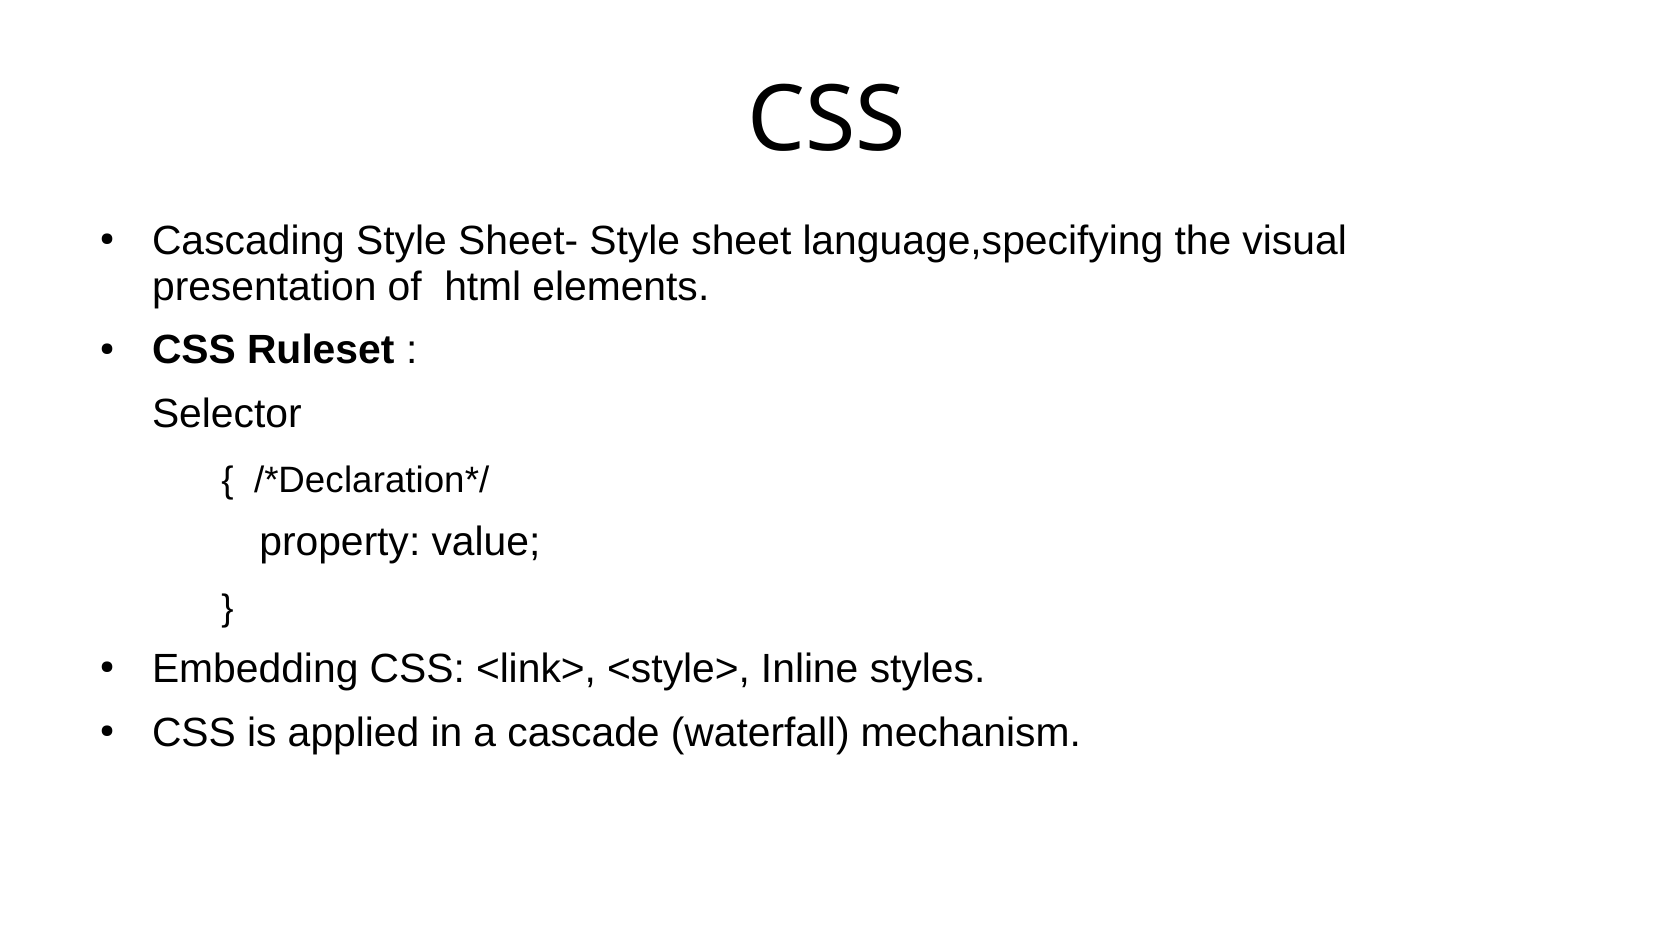

# CSS
Cascading Style Sheet- Style sheet language,specifying the visual presentation of html elements.
CSS Ruleset :
Selector
{ /*Declaration*/
 	 property: value;
}
Embedding CSS: <link>, <style>, Inline styles.
CSS is applied in a cascade (waterfall) mechanism.